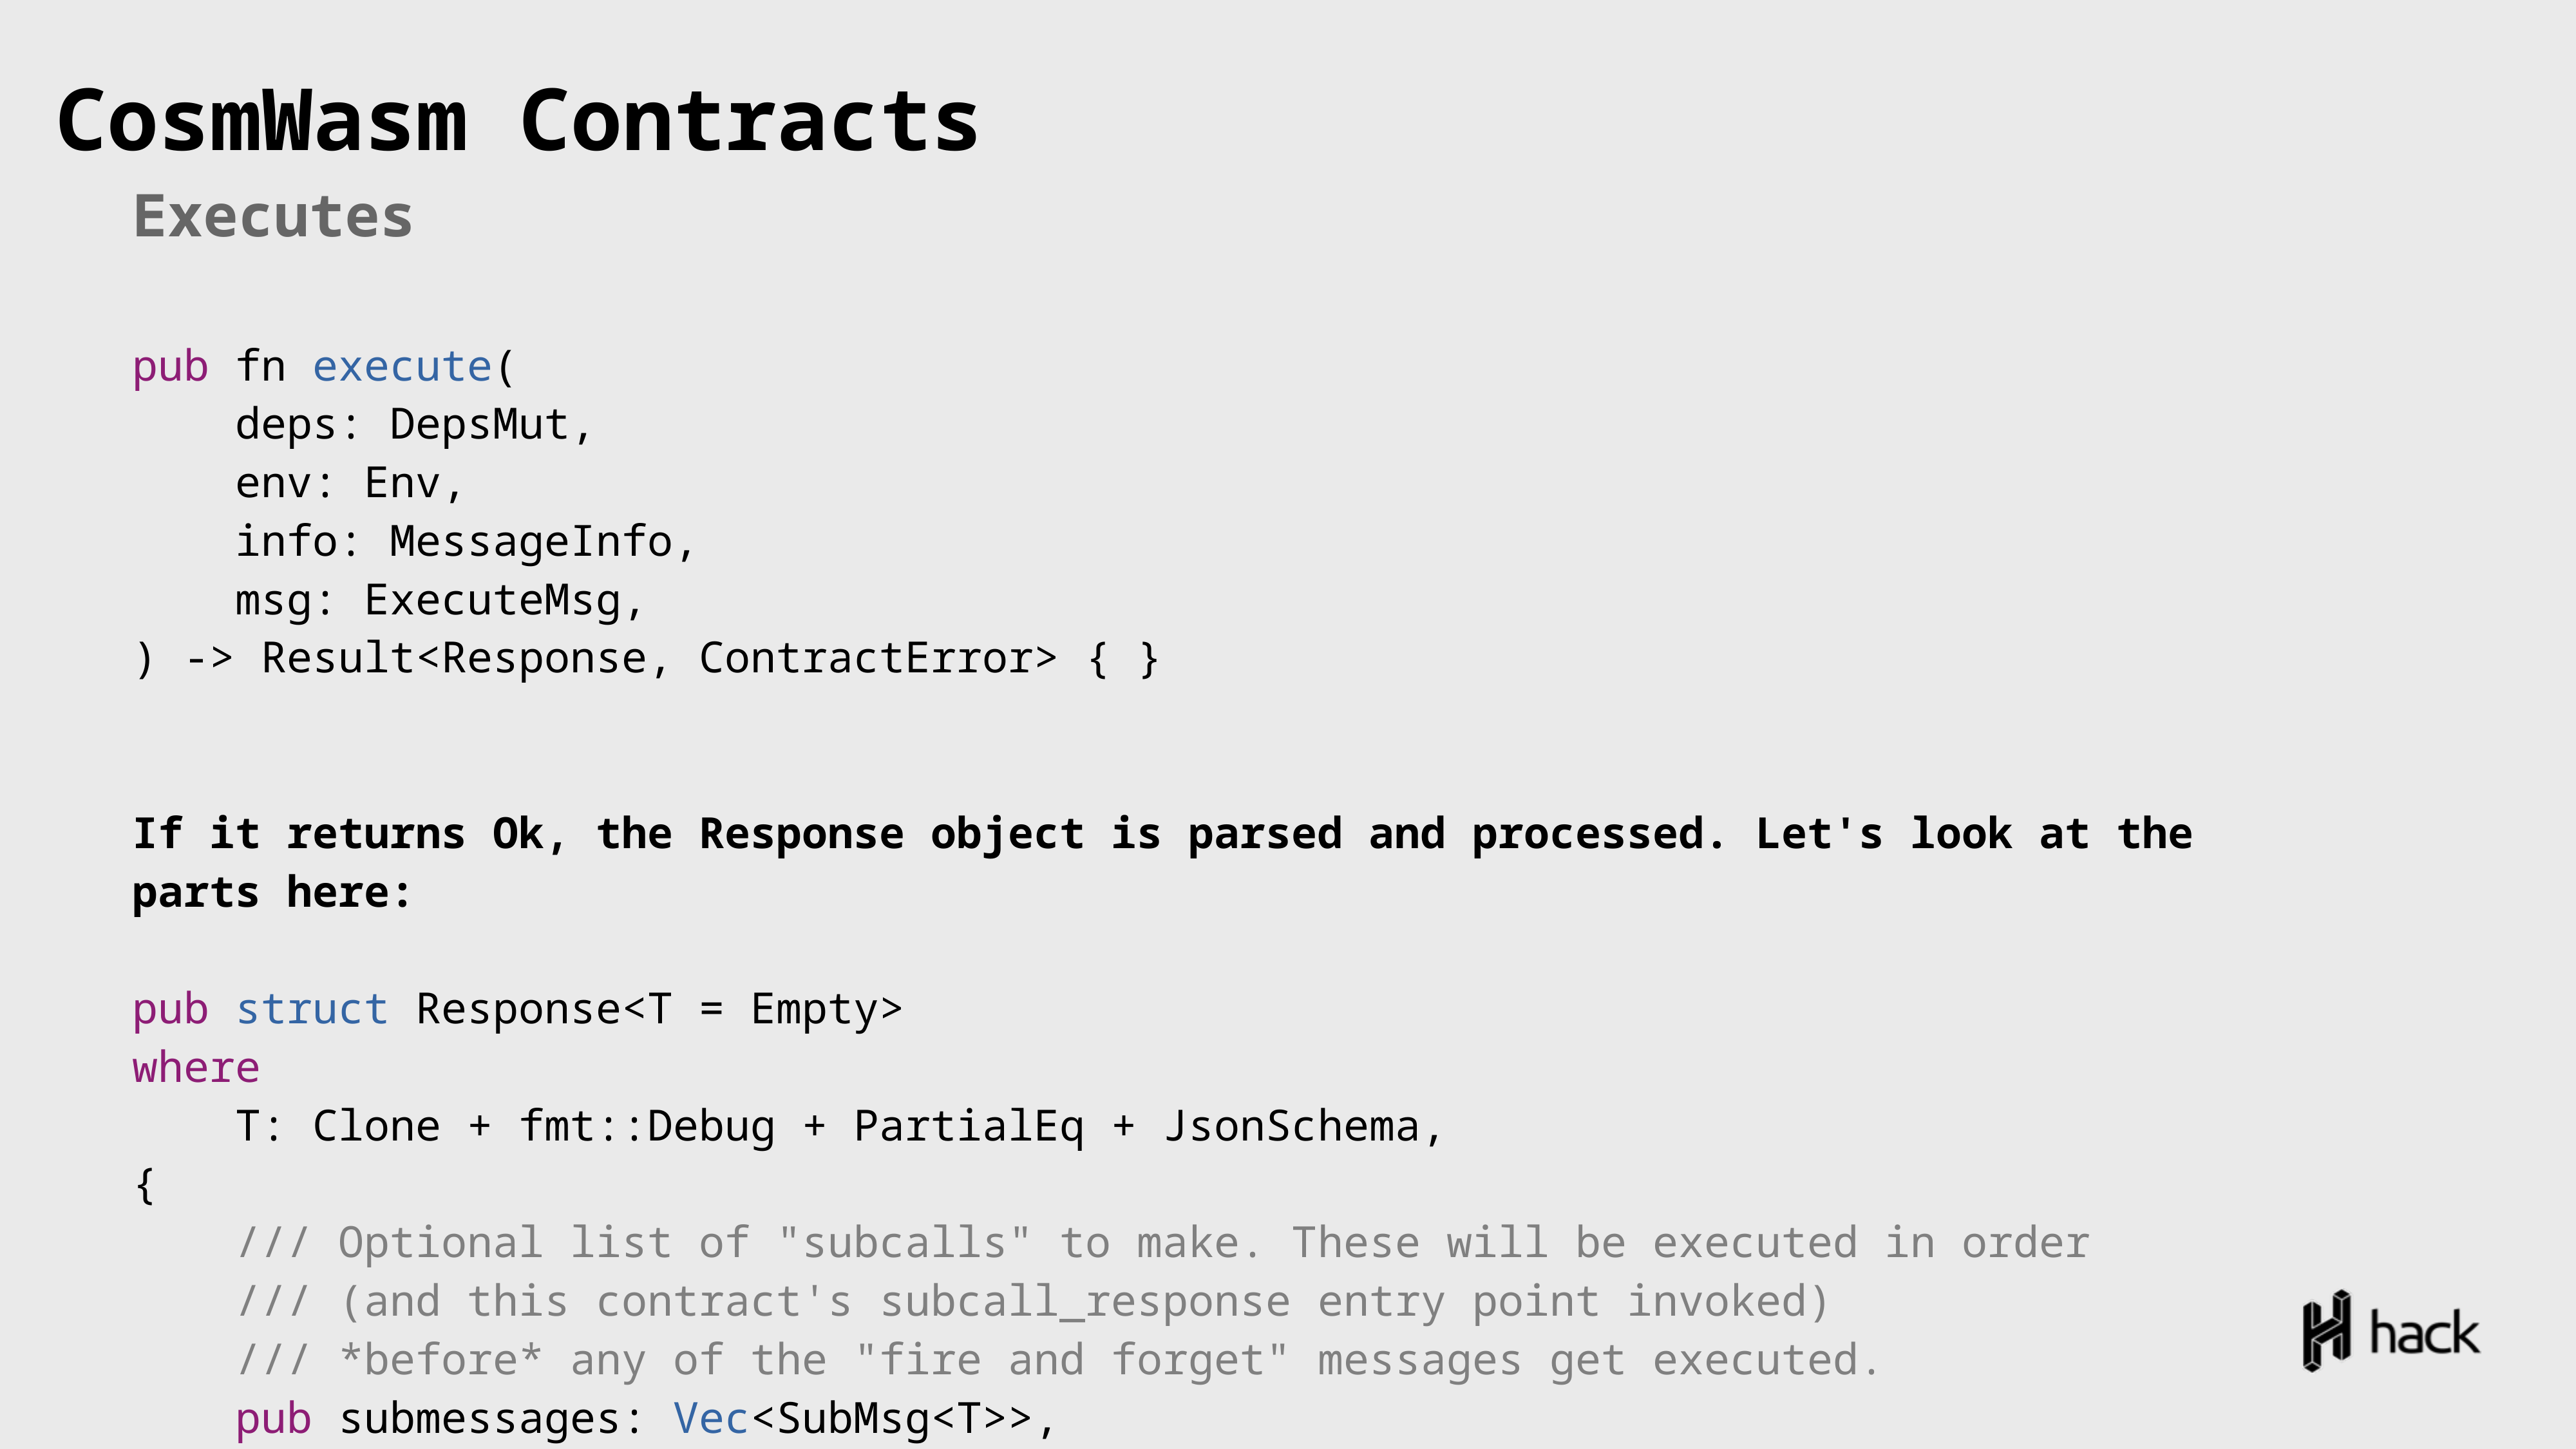

# CosmWasm Contracts
Executes
pub fn execute(
 deps: DepsMut,
 env: Env,
 info: MessageInfo,
 msg: ExecuteMsg,
) -> Result<Response, ContractError> { }
If it returns Ok, the Response object is parsed and processed. Let's look at the parts here:
pub struct Response<T = Empty>
where
 T: Clone + fmt::Debug + PartialEq + JsonSchema,
{
 /// Optional list of "subcalls" to make. These will be executed in order
 /// (and this contract's subcall_response entry point invoked)
 /// *before* any of the "fire and forget" messages get executed.
 pub submessages: Vec<SubMsg<T>>,
 /// After any submessages are processed, these are all dispatched in the host blockchain.
 /// If they all succeed, then the transaction is committed. If any fail, then the transaction
 /// and any local contract state changes are reverted.
 pub messages: Vec<CosmosMsg<T>>,
 /// The attributes that will be emitted as part of a "wasm" event
 pub attributes: Vec<Attribute>,
 pub data: Option<Binary>,
}